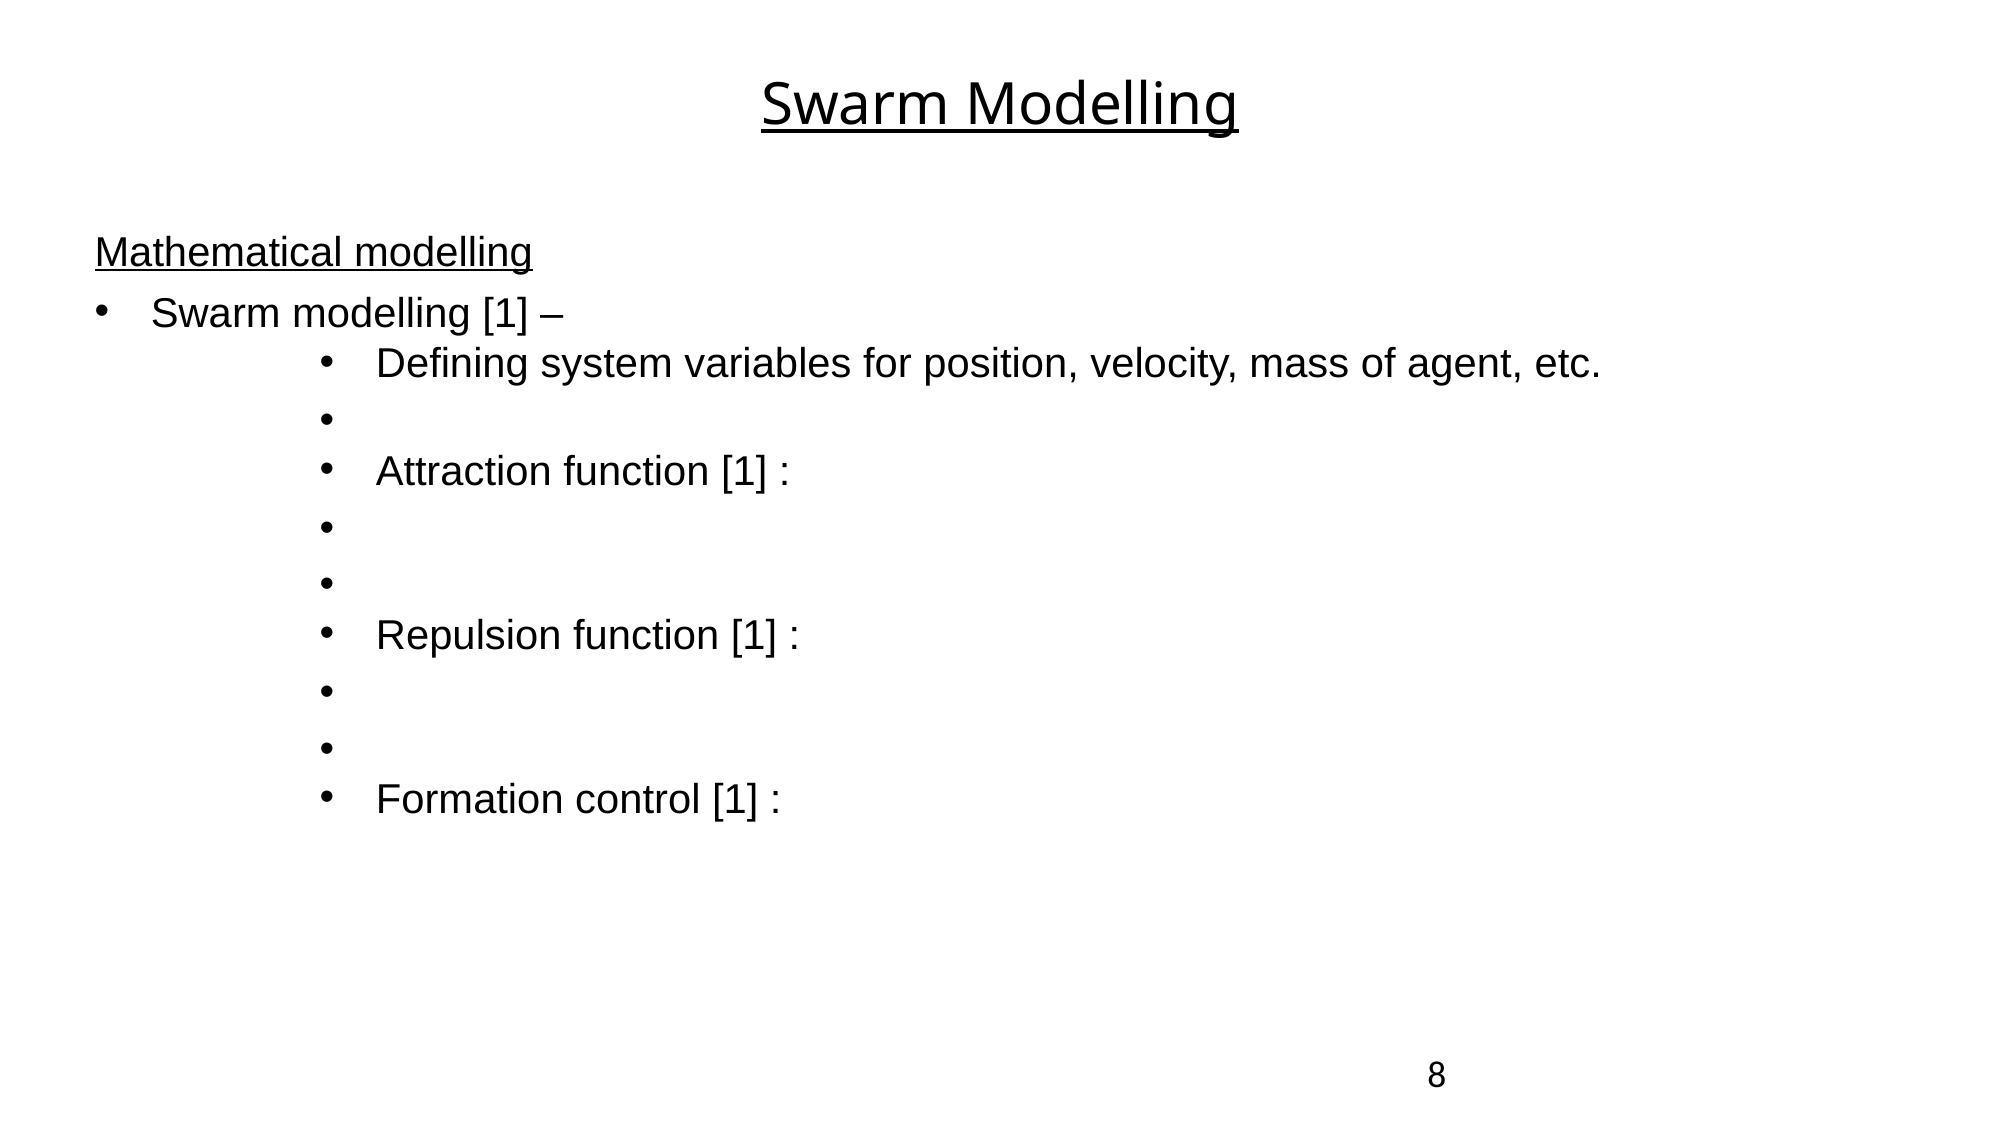

# Swarm Modelling
Mathematical modelling
Swarm modelling [1] –
Defining system variables for position, velocity, mass of agent, etc.
Attraction function [1] :
Repulsion function [1] :
Formation control [1] :